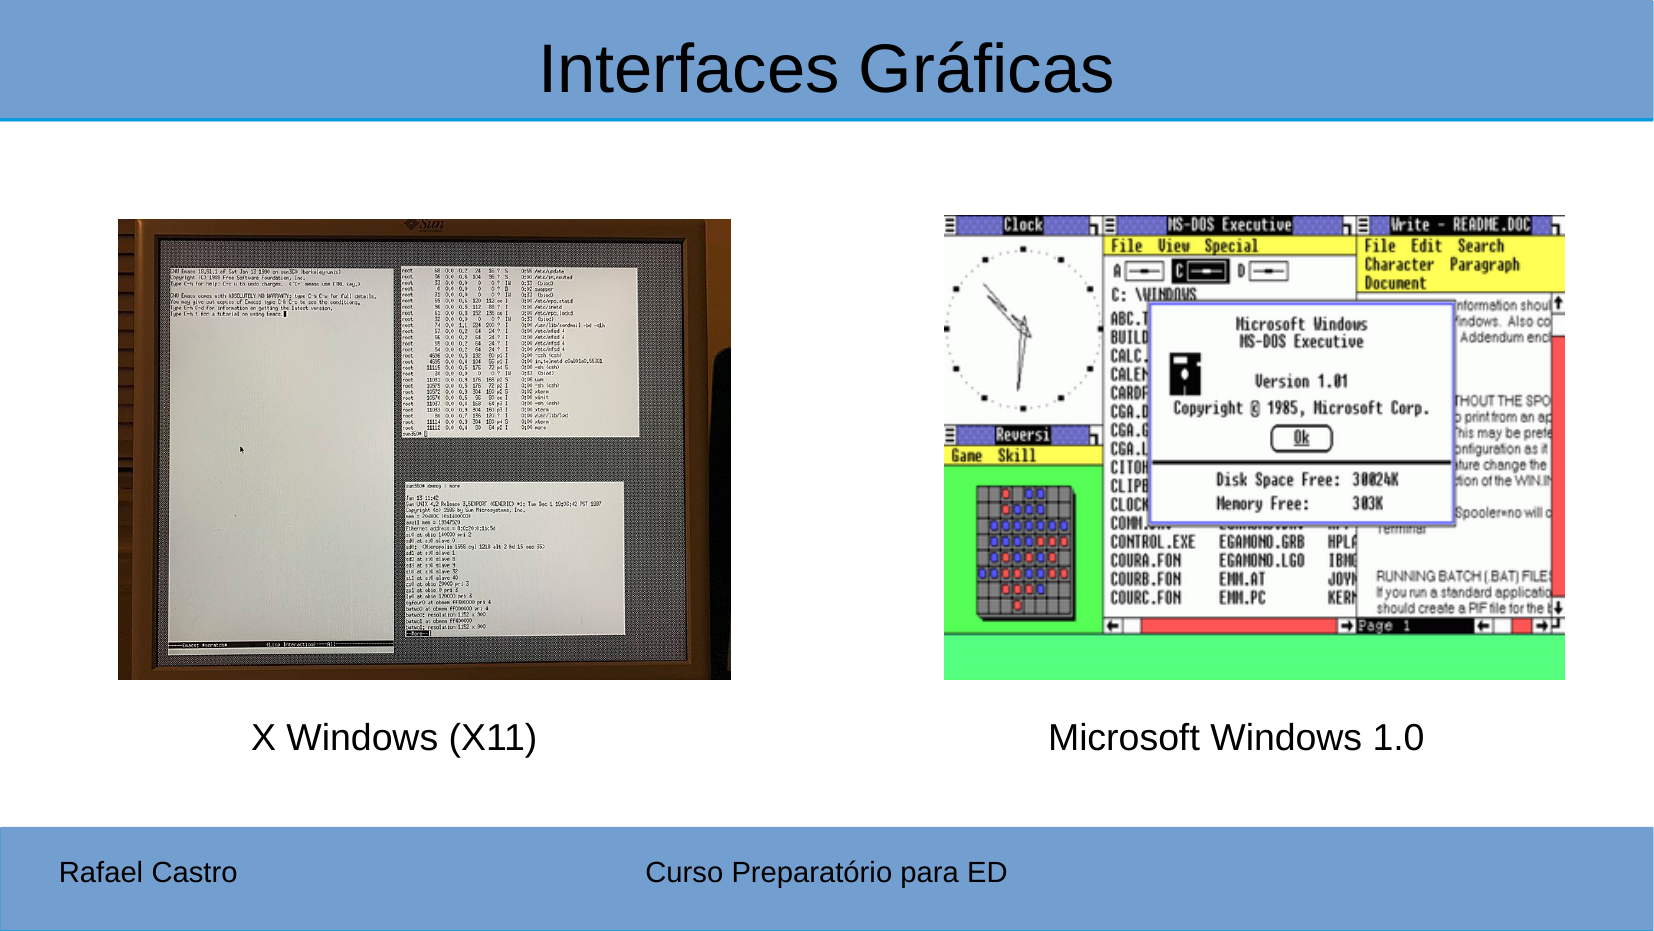

# Interfaces Gráficas
X Windows (X11)
Microsoft Windows 1.0
Curso Preparatório para ED